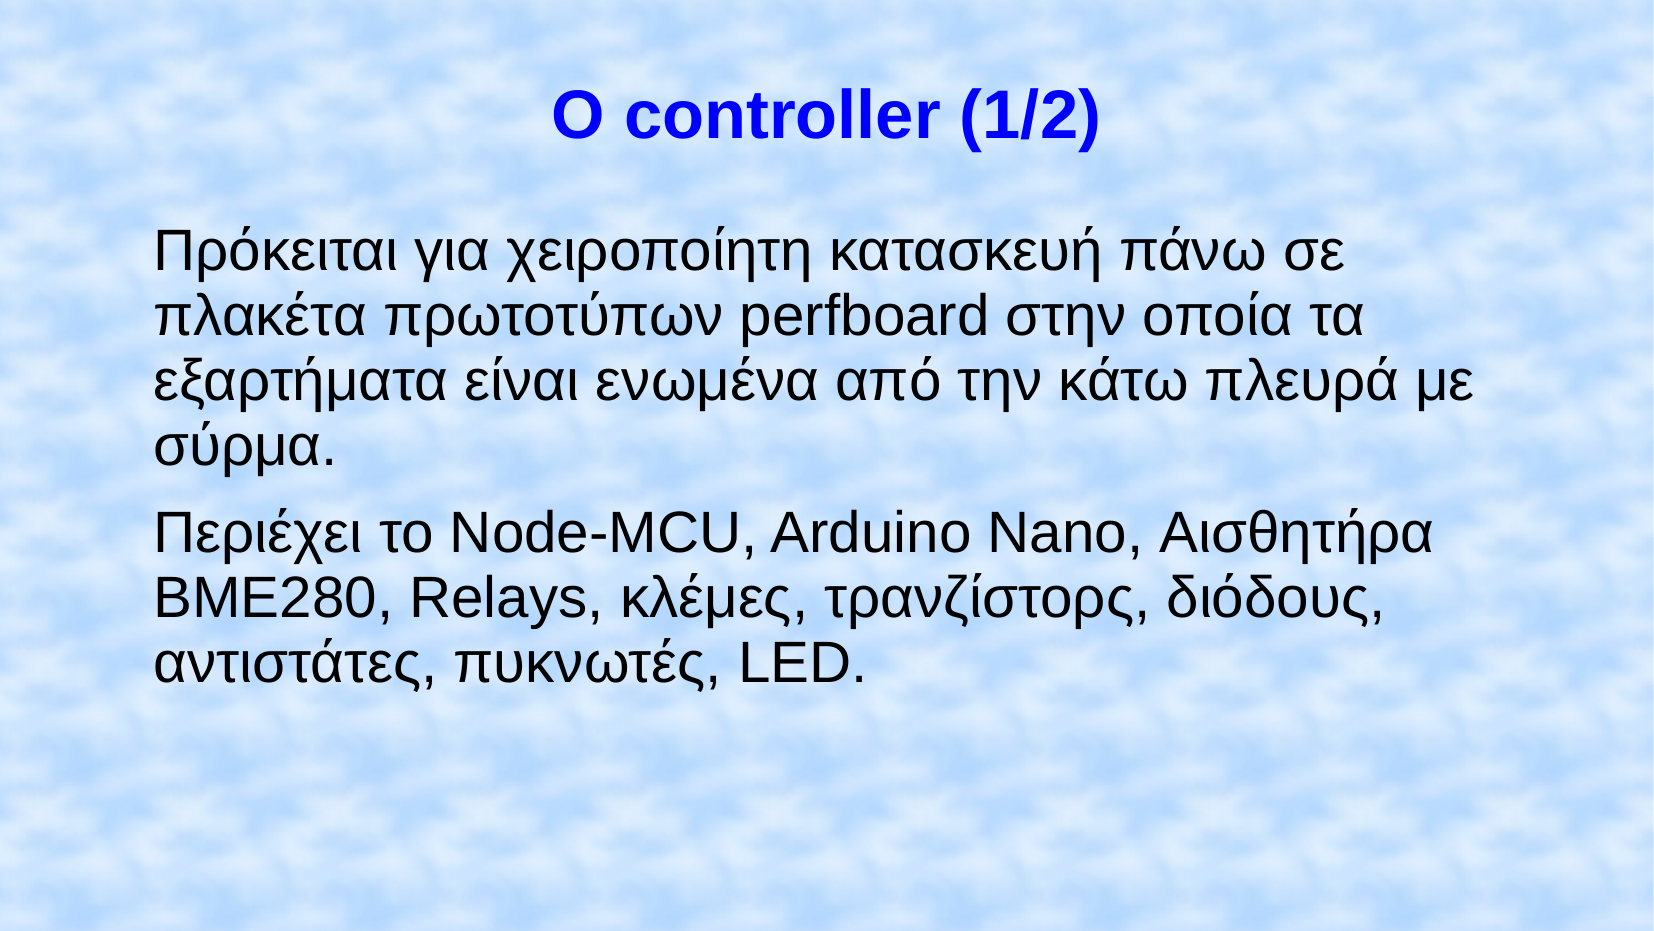

# Ο controller (1/2)
Πρόκειται για χειροποίητη κατασκευή πάνω σε πλακέτα πρωτοτύπων perfboard στην οποία τα εξαρτήματα είναι ενωμένα από την κάτω πλευρά με σύρμα.
Περιέχει το Node-MCU, Arduino Nano, Αισθητήρα BME280, Relays, κλέμες, τρανζίστορς, διόδους, αντιστάτες, πυκνωτές, LED.